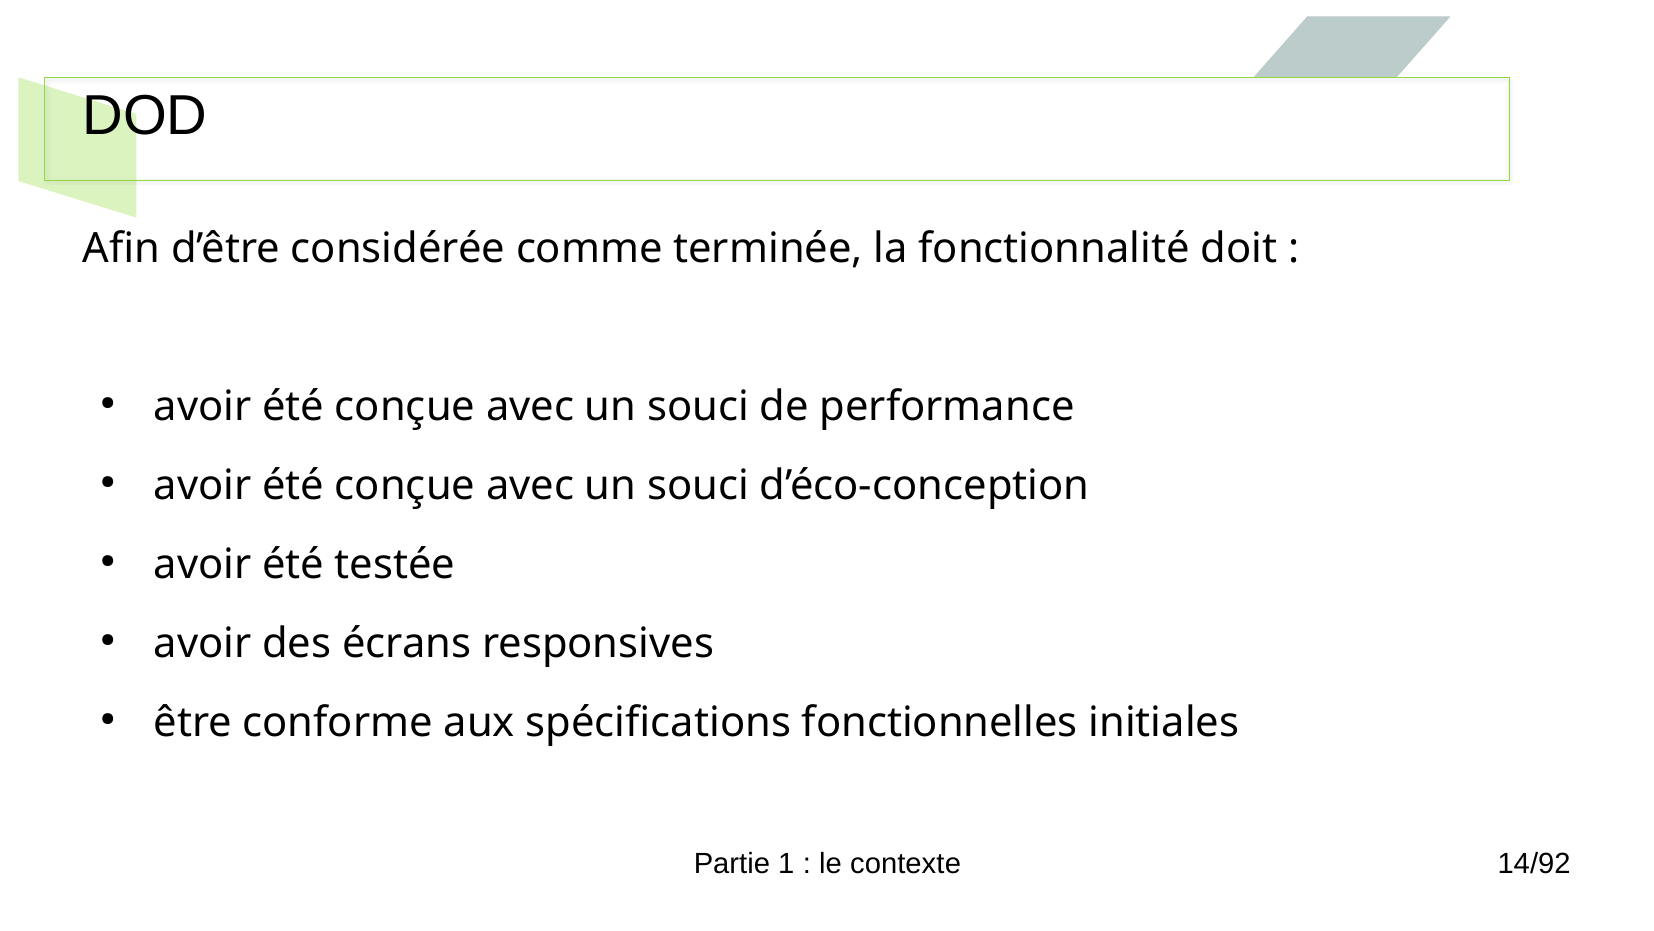

# DOD
Afin d’être considérée comme terminée, la fonctionnalité doit :
avoir été conçue avec un souci de performance
avoir été conçue avec un souci d’éco-conception
avoir été testée
avoir des écrans responsives
être conforme aux spécifications fonctionnelles initiales
Partie 1 : le contexte
14